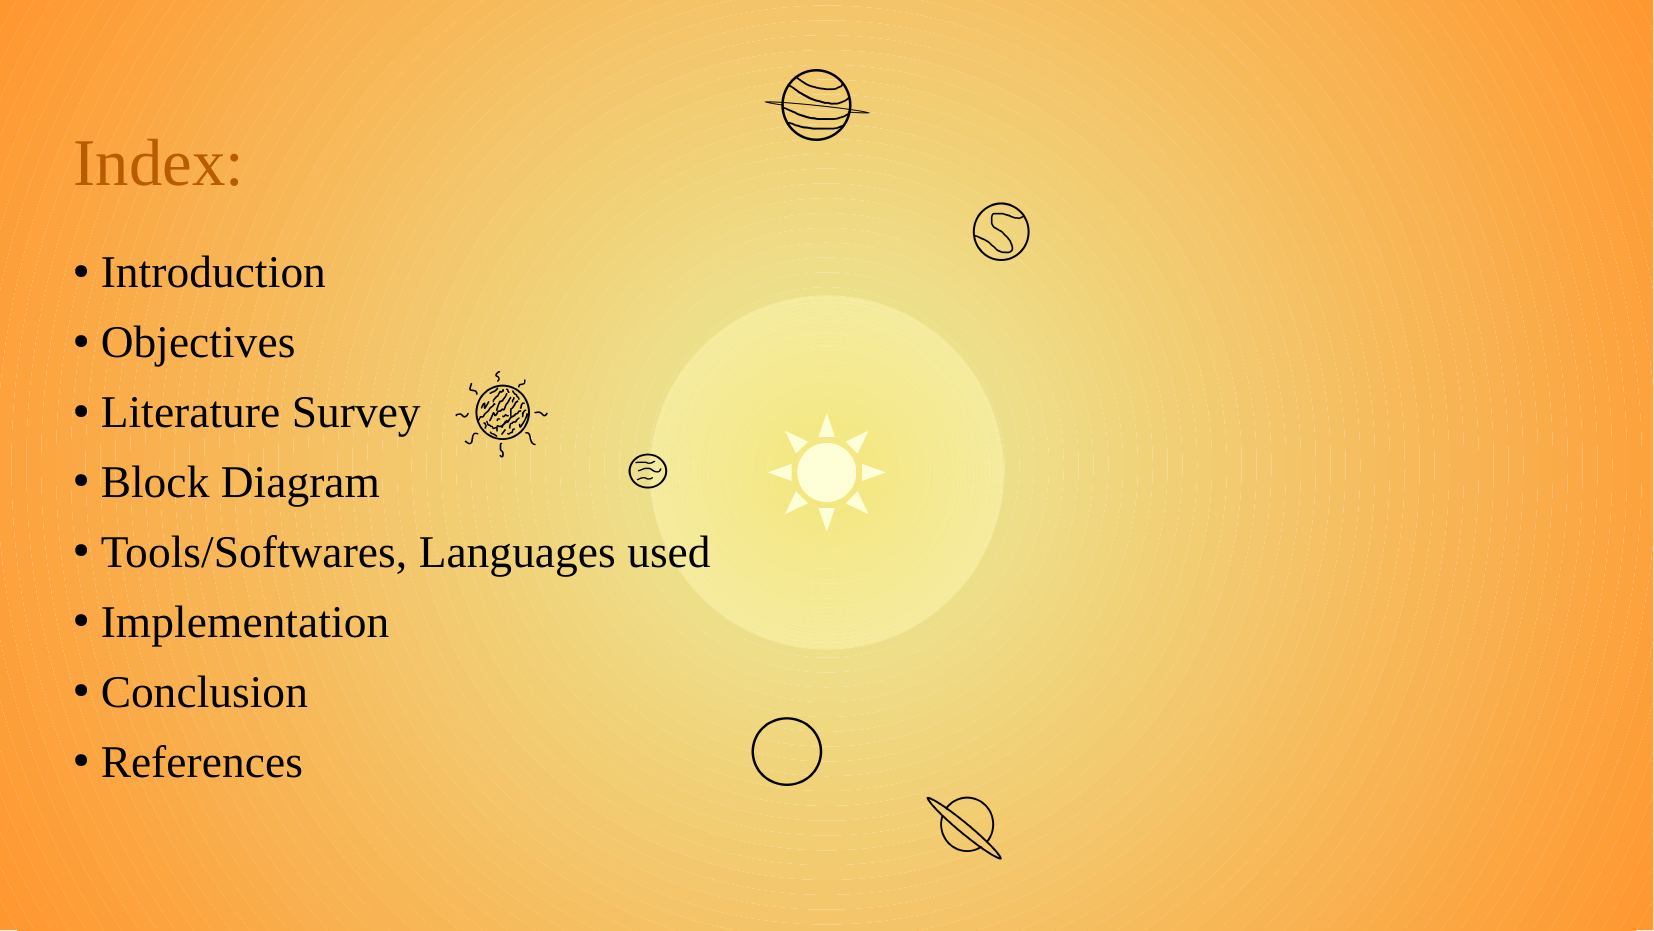

Index:
Introduction
Objectives
Literature Survey
Block Diagram
Tools/Softwares, Languages used
Implementation
Conclusion
References